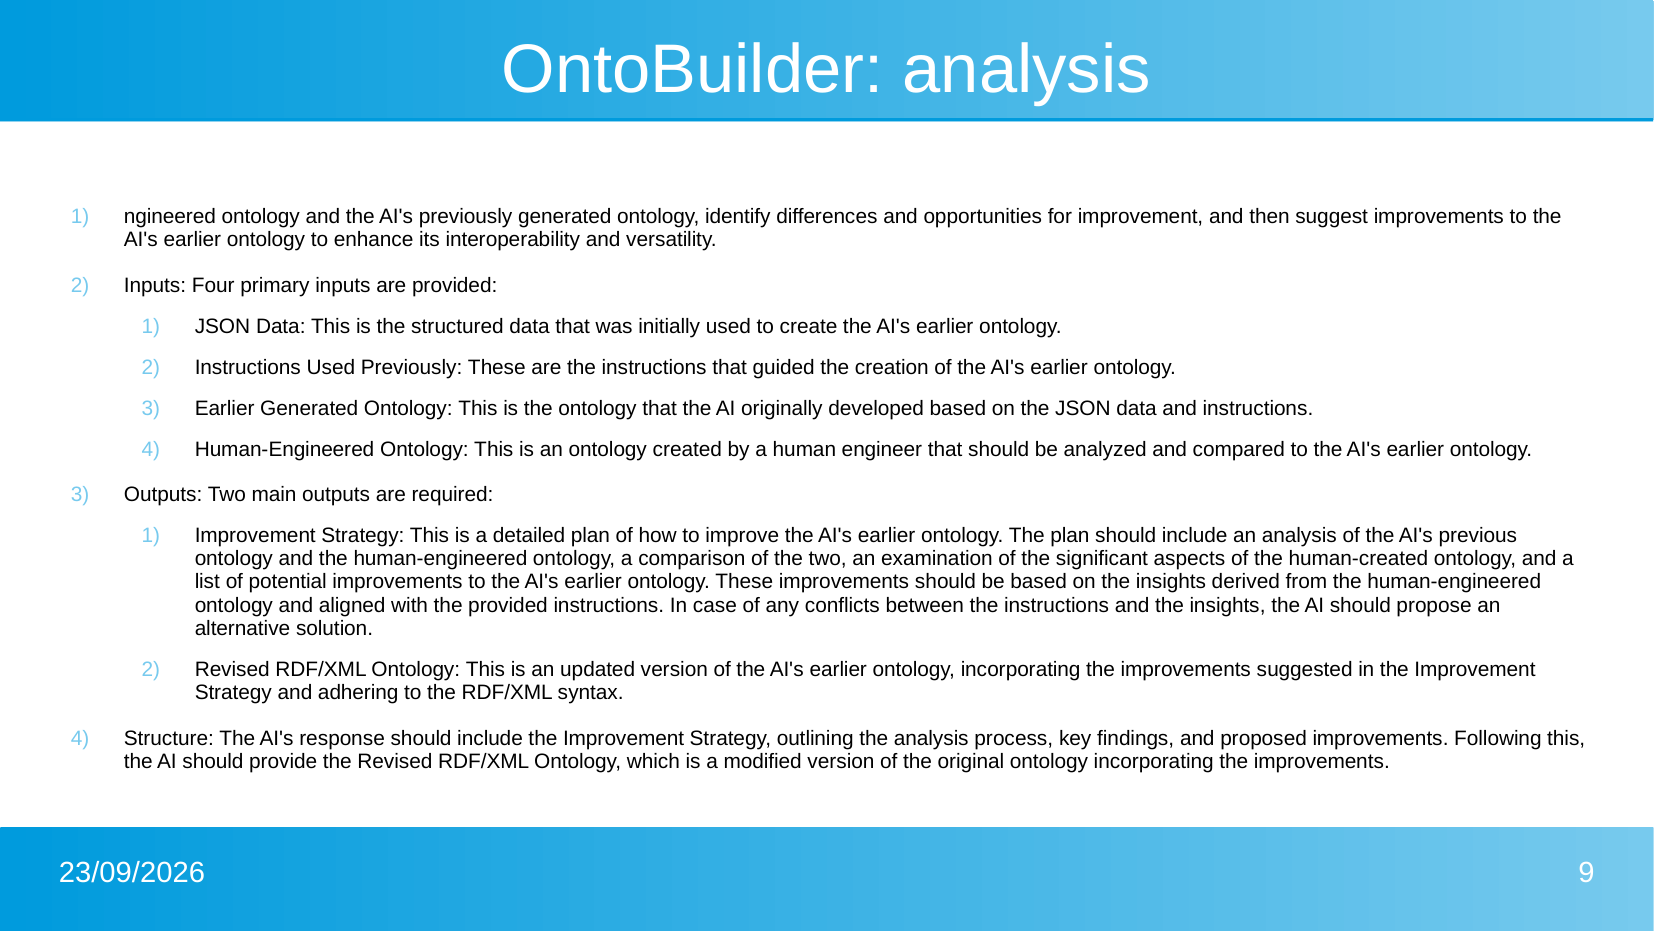

# OntoBuilder: analysis
ngineered ontology and the AI's previously generated ontology, identify differences and opportunities for improvement, and then suggest improvements to the AI's earlier ontology to enhance its interoperability and versatility.
Inputs: Four primary inputs are provided:
JSON Data: This is the structured data that was initially used to create the AI's earlier ontology.
Instructions Used Previously: These are the instructions that guided the creation of the AI's earlier ontology.
Earlier Generated Ontology: This is the ontology that the AI originally developed based on the JSON data and instructions.
Human-Engineered Ontology: This is an ontology created by a human engineer that should be analyzed and compared to the AI's earlier ontology.
Outputs: Two main outputs are required:
Improvement Strategy: This is a detailed plan of how to improve the AI's earlier ontology. The plan should include an analysis of the AI's previous ontology and the human-engineered ontology, a comparison of the two, an examination of the significant aspects of the human-created ontology, and a list of potential improvements to the AI's earlier ontology. These improvements should be based on the insights derived from the human-engineered ontology and aligned with the provided instructions. In case of any conflicts between the instructions and the insights, the AI should propose an alternative solution.
Revised RDF/XML Ontology: This is an updated version of the AI's earlier ontology, incorporating the improvements suggested in the Improvement Strategy and adhering to the RDF/XML syntax.
Structure: The AI's response should include the Improvement Strategy, outlining the analysis process, key findings, and proposed improvements. Following this, the AI should provide the Revised RDF/XML Ontology, which is a modified version of the original ontology incorporating the improvements.
9